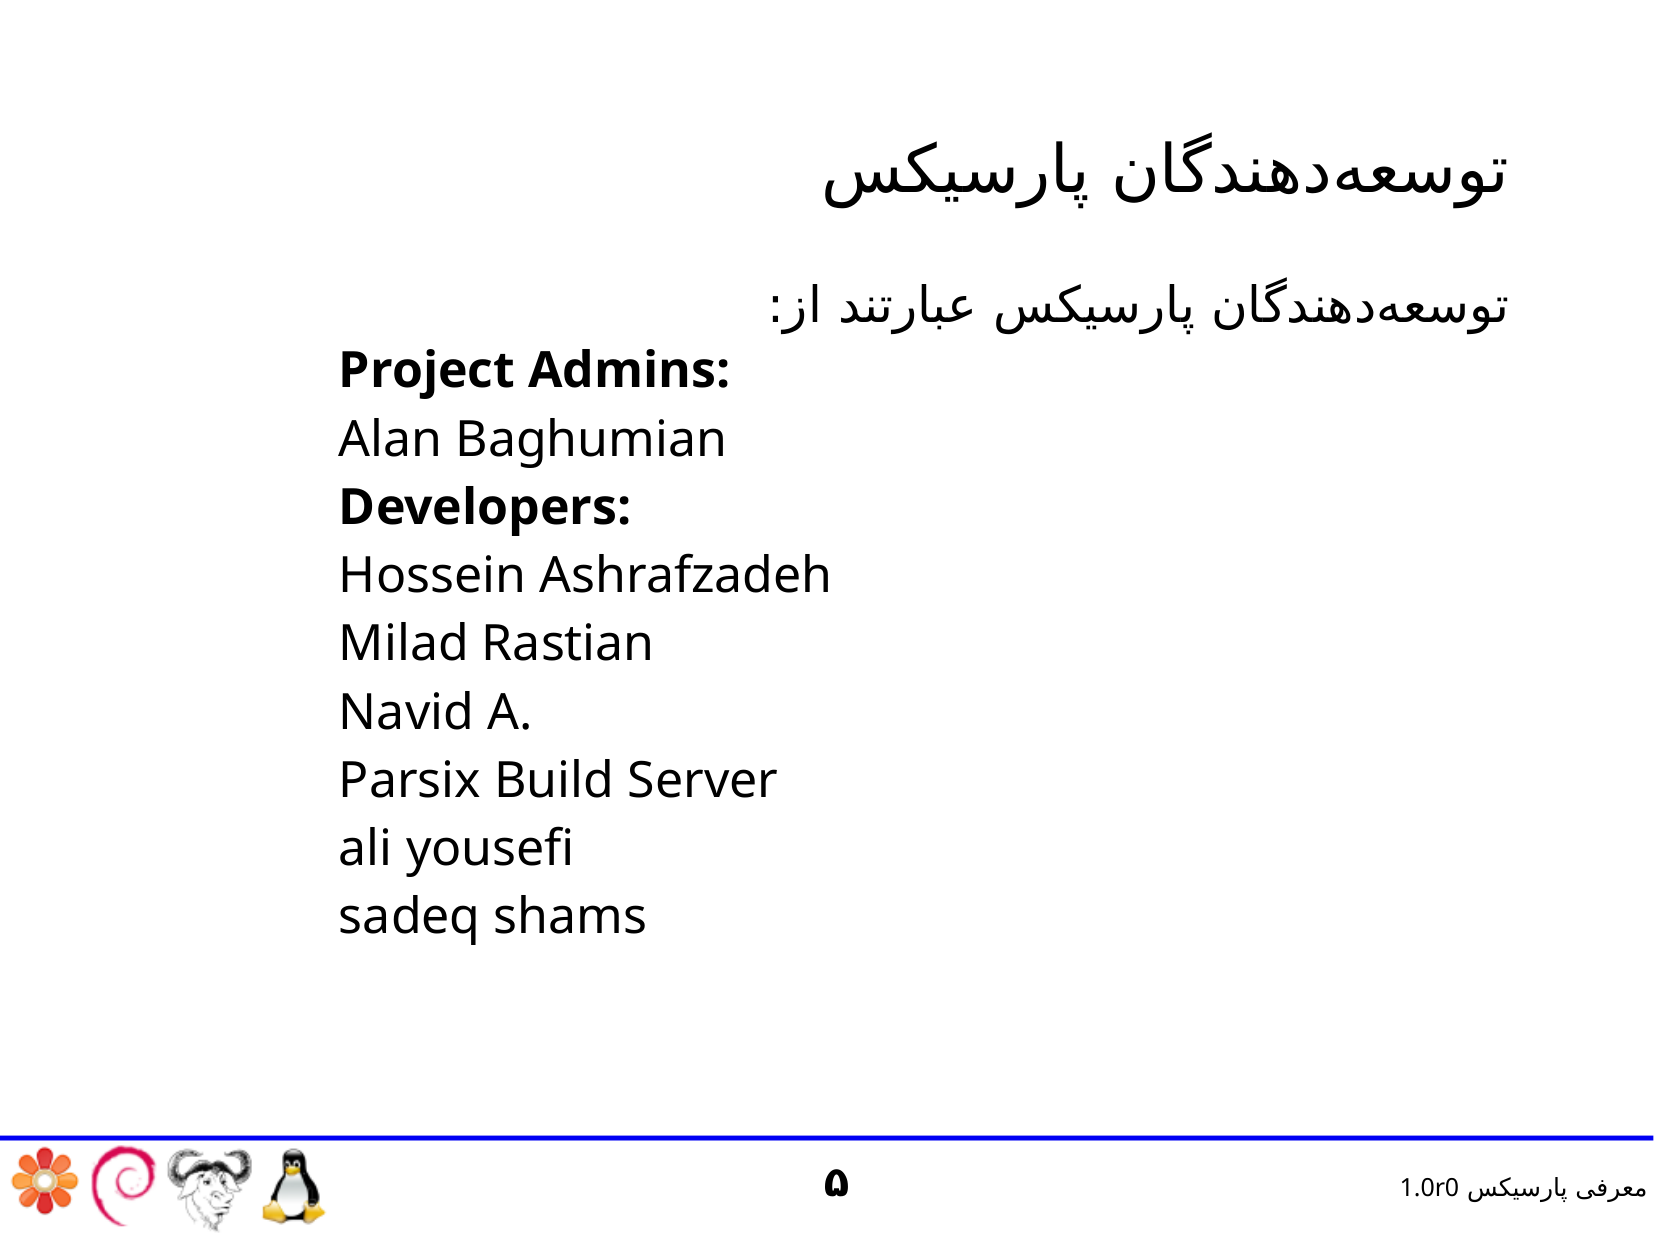

توسعه‌دهندگان پارسیکس
توسعه‌دهندگان پارسیکس عبارتند از:
Project Admins:
Alan Baghumian
Developers:
Hossein Ashrafzadeh
Milad Rastian
Navid A.
Parsix Build Server
ali yousefi
sadeq shams
۵
معرفی پارسیکس 1.0r0